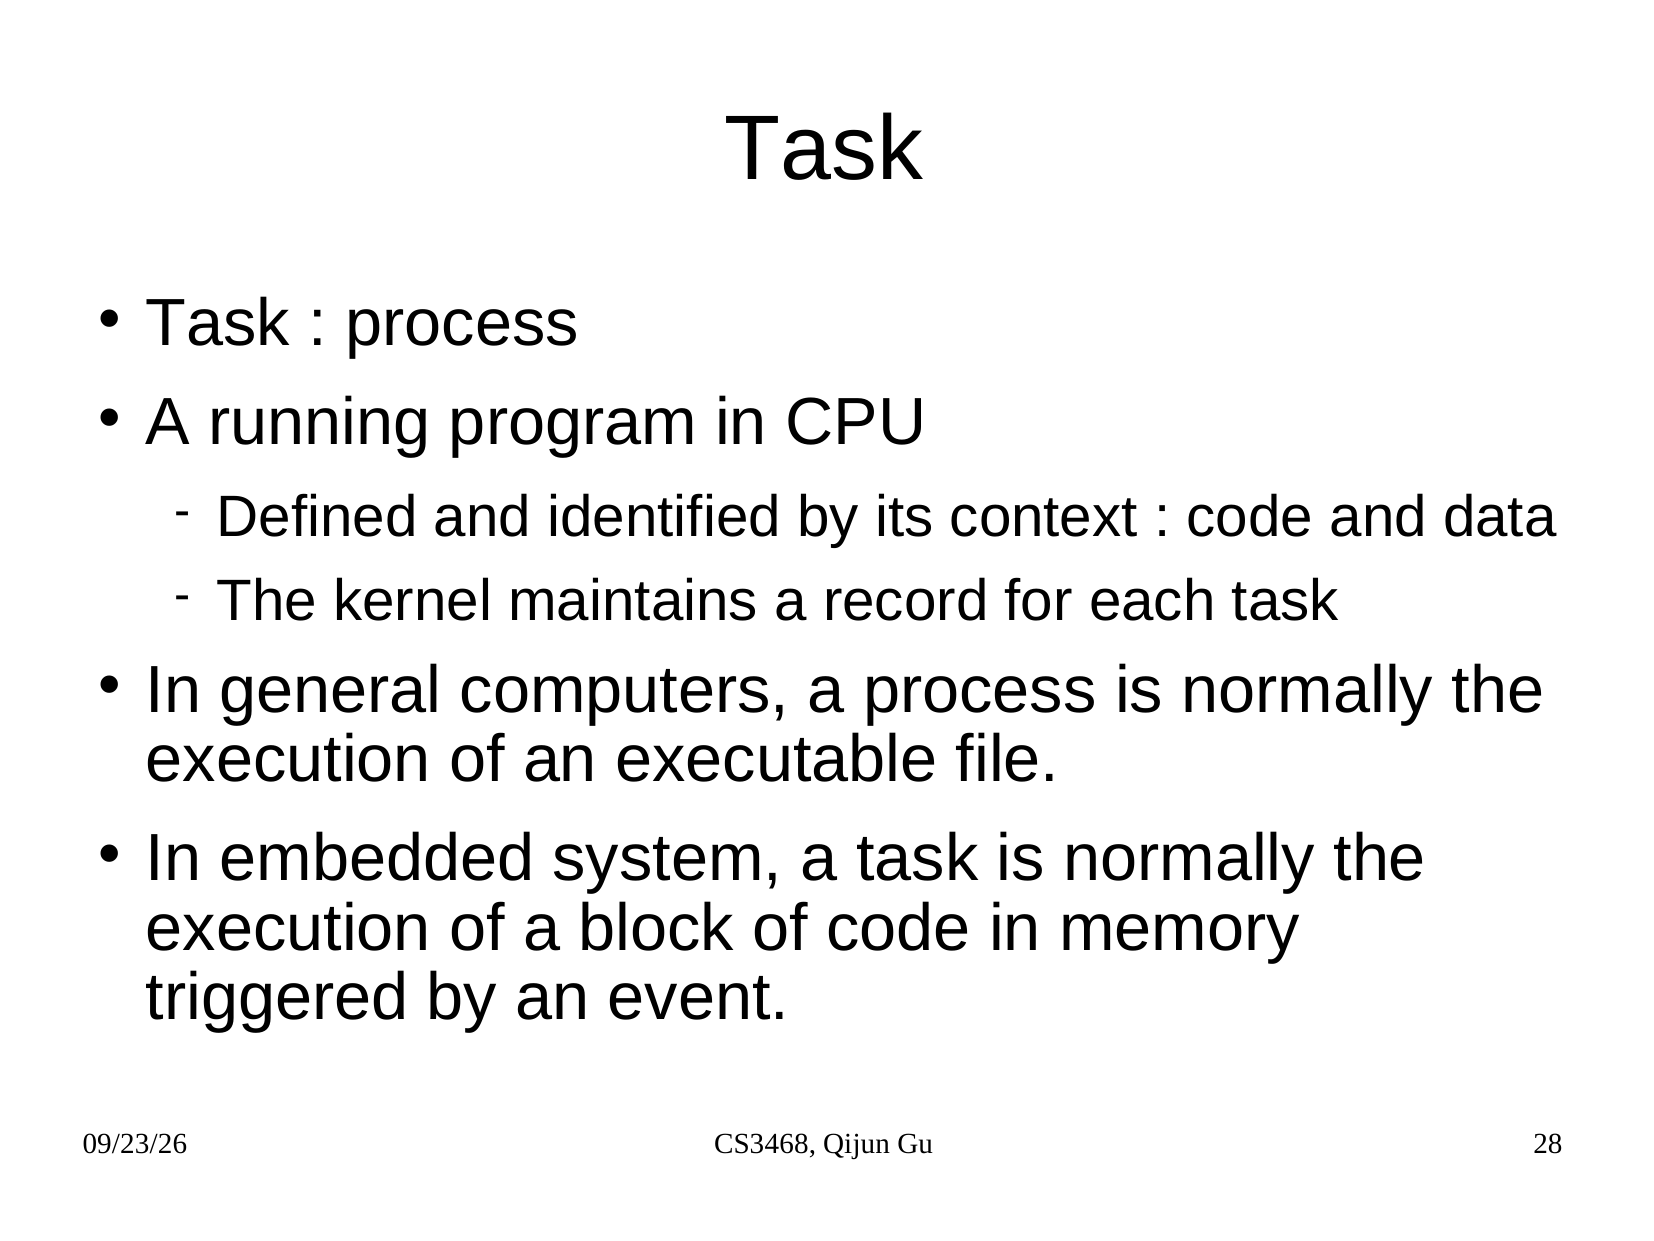

# Task
Task : process
A running program in CPU
Defined and identified by its context : code and data
The kernel maintains a record for each task
In general computers, a process is normally the execution of an executable file.
In embedded system, a task is normally the execution of a block of code in memory triggered by an event.
CS3468, Qijun Gu
28